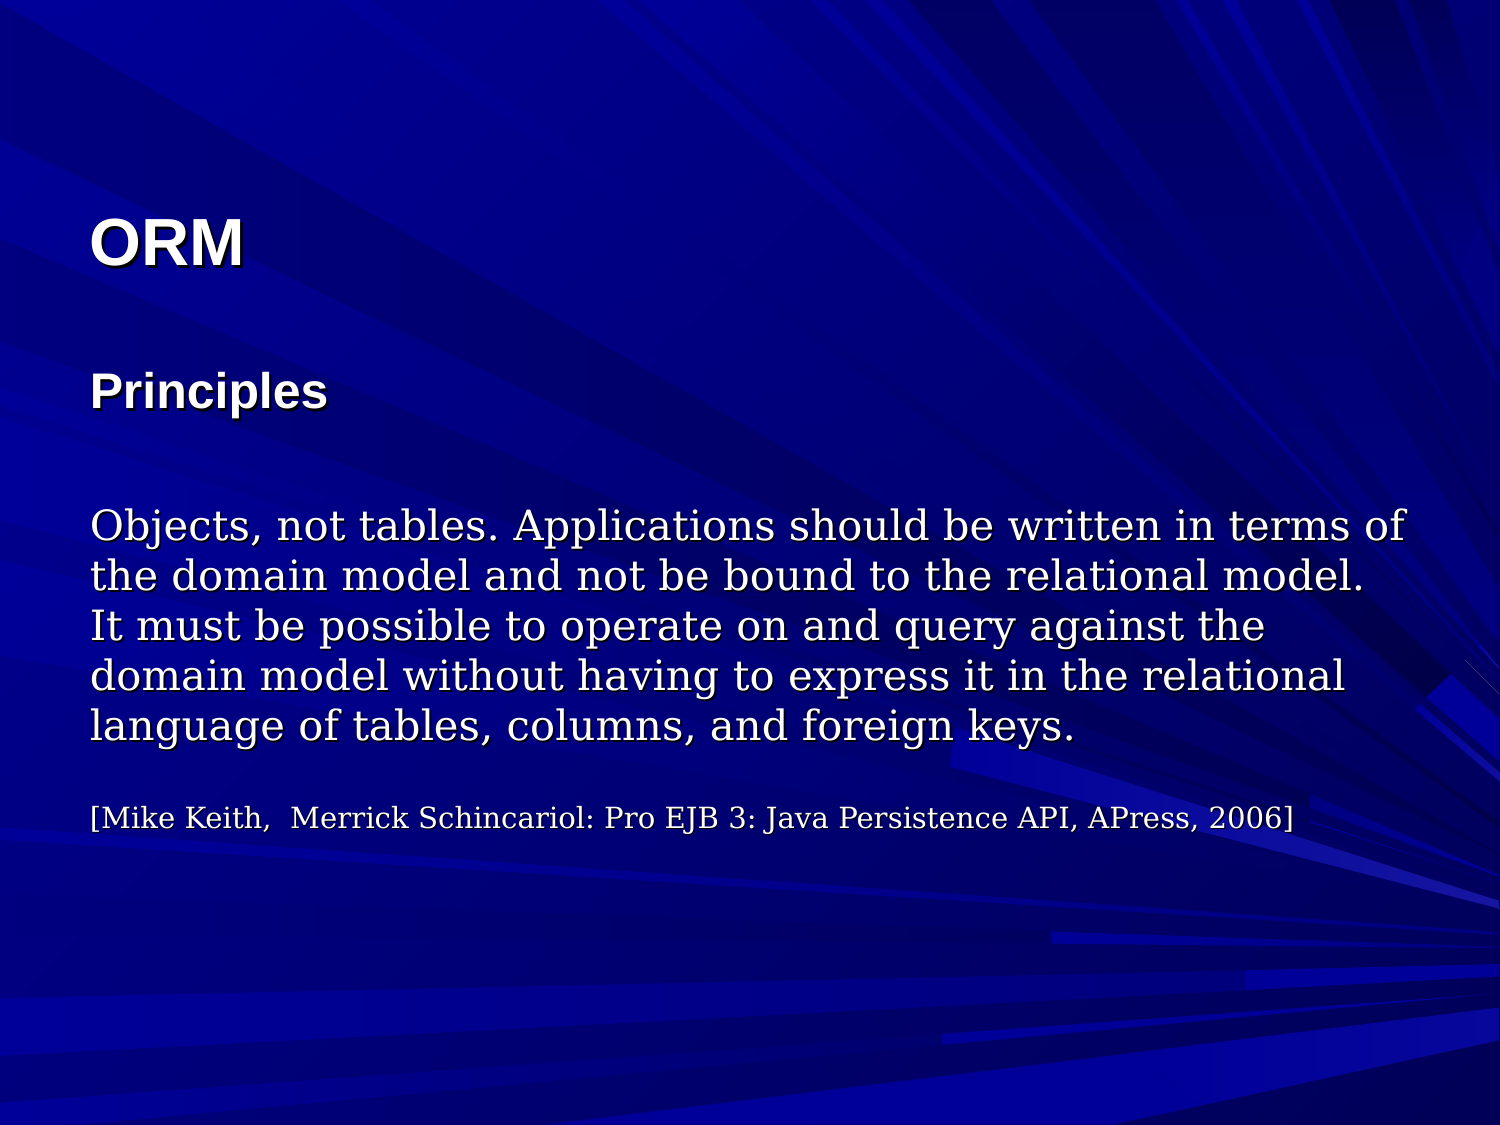

# ORM Principles Objects, not tables. Applications should be written in terms of the domain model and not be bound to the relational model. It must be possible to operate on and query against the domain model without having to express it in the relational language of tables, columns, and foreign keys. [Mike Keith, Merrick Schincariol: Pro EJB 3: Java Persistence API, APress, 2006]